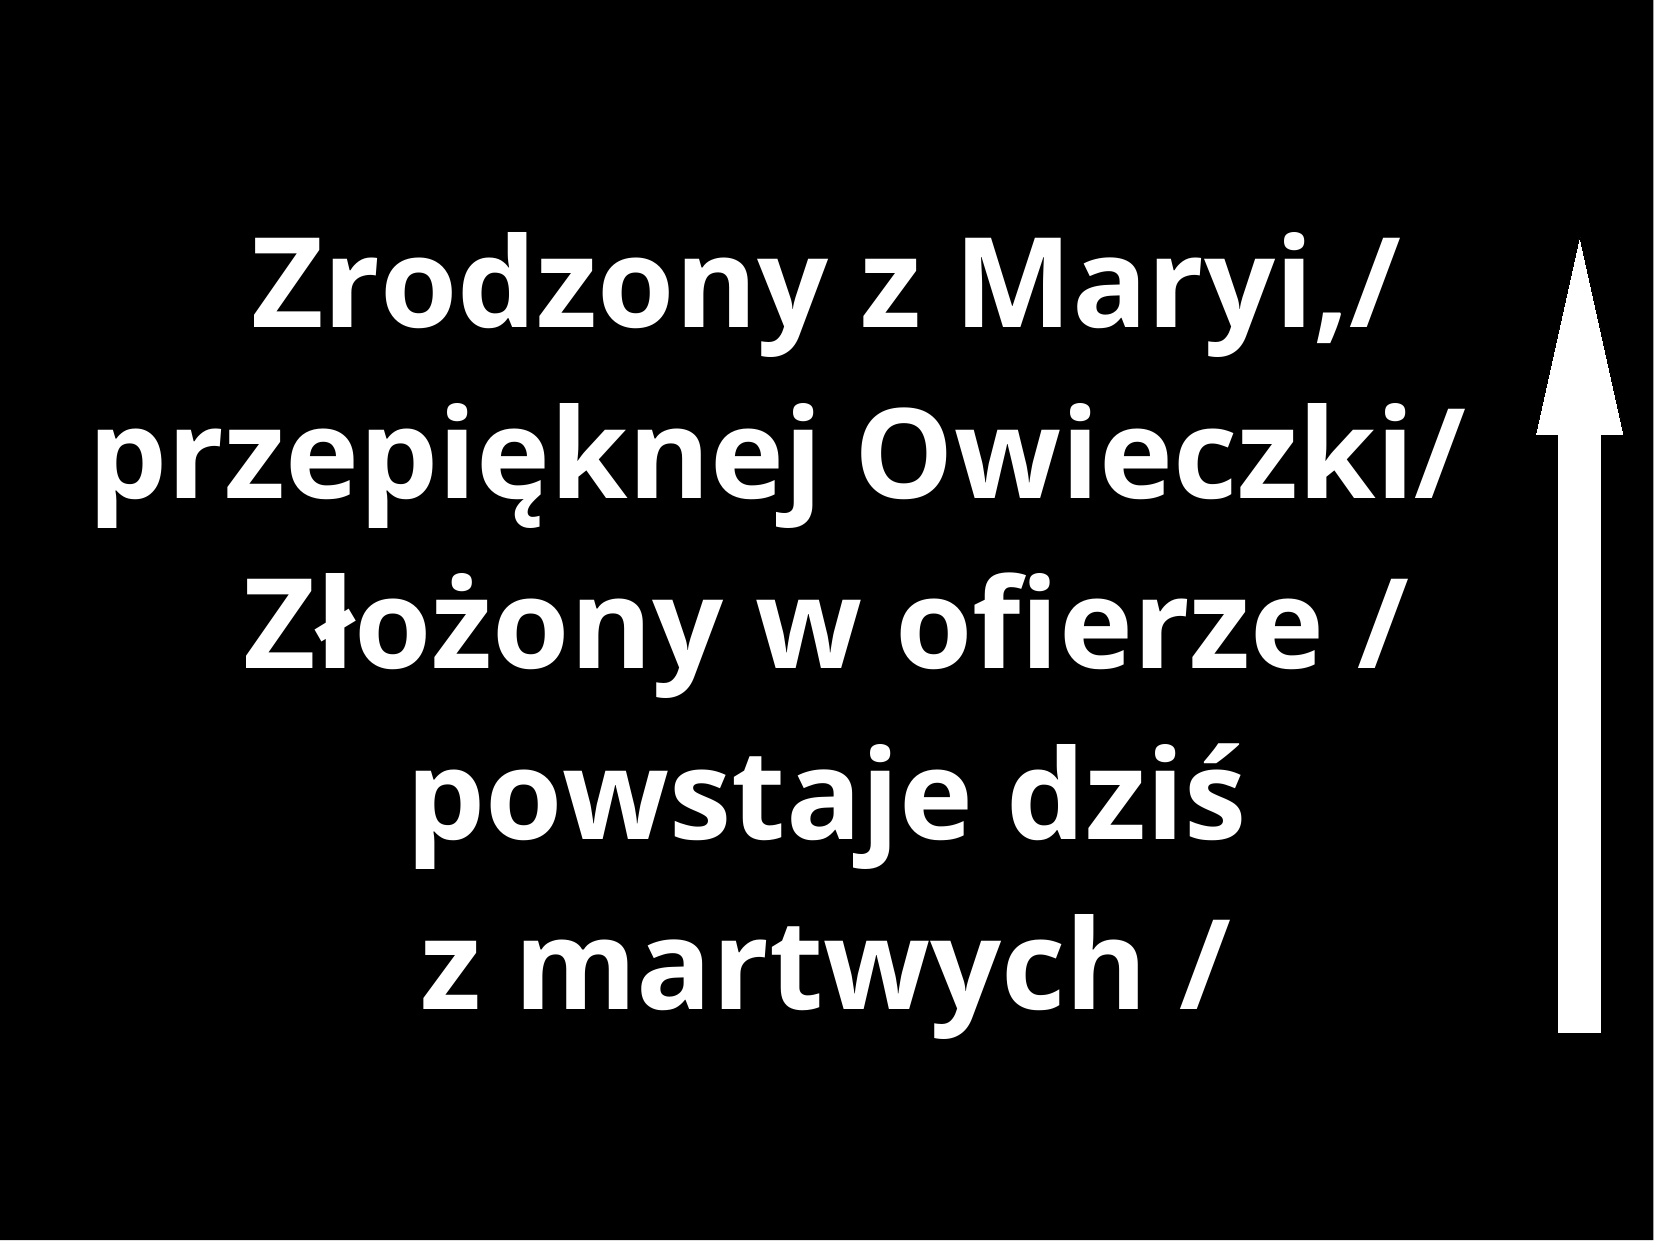

# Zrodzony z Maryi,/ przepięknej Owieczki/ Złożony w ofierze / powstaje dziś z martwych /